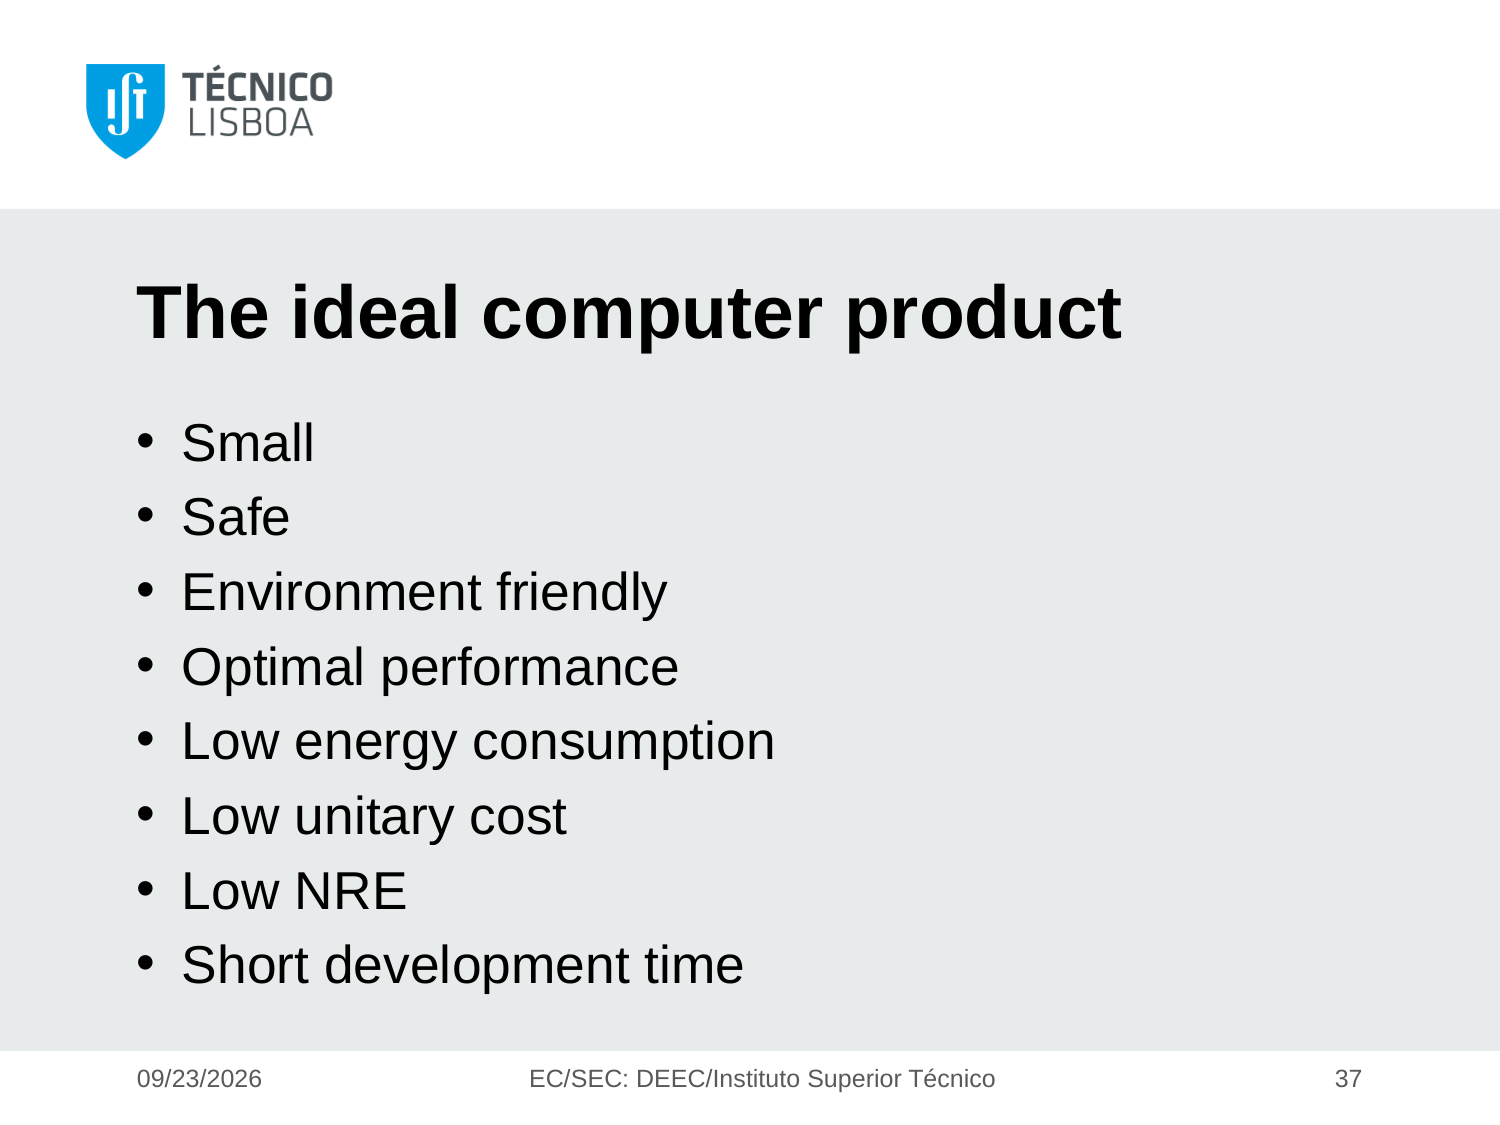

# The ideal computer product
Small
Safe
Environment friendly
Optimal performance
Low energy consumption
Low unitary cost
Low NRE
Short development time
EC/SEC: DEEC/Instituto Superior Técnico